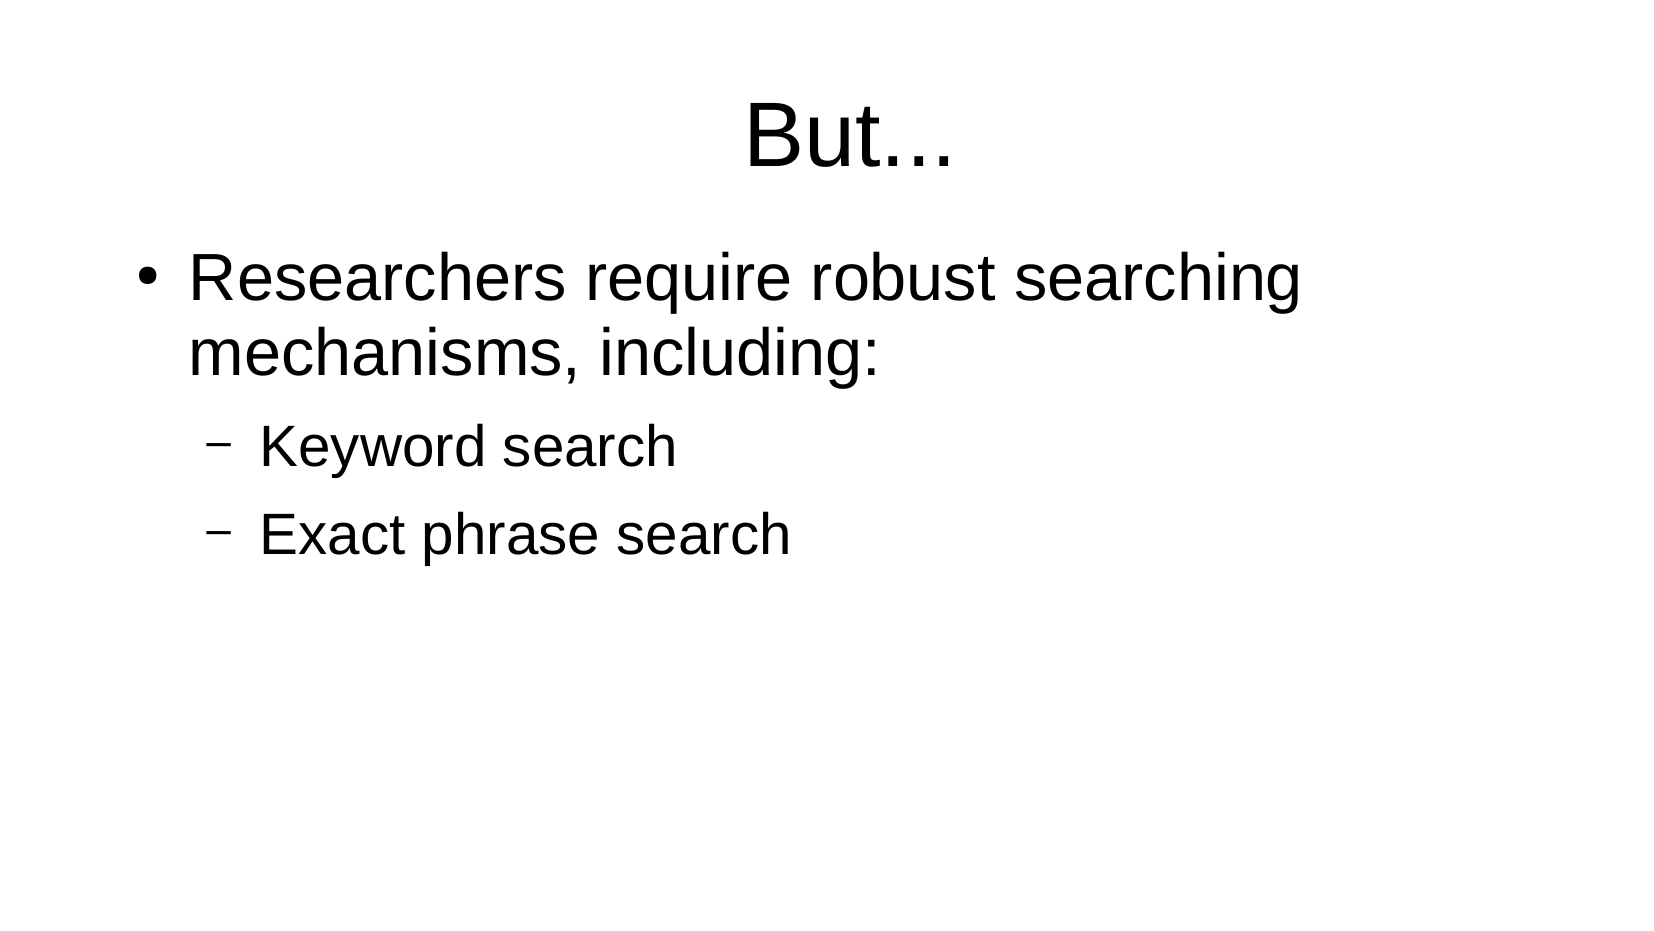

# But...
Researchers require robust searching mechanisms, including:
Keyword search
Exact phrase search